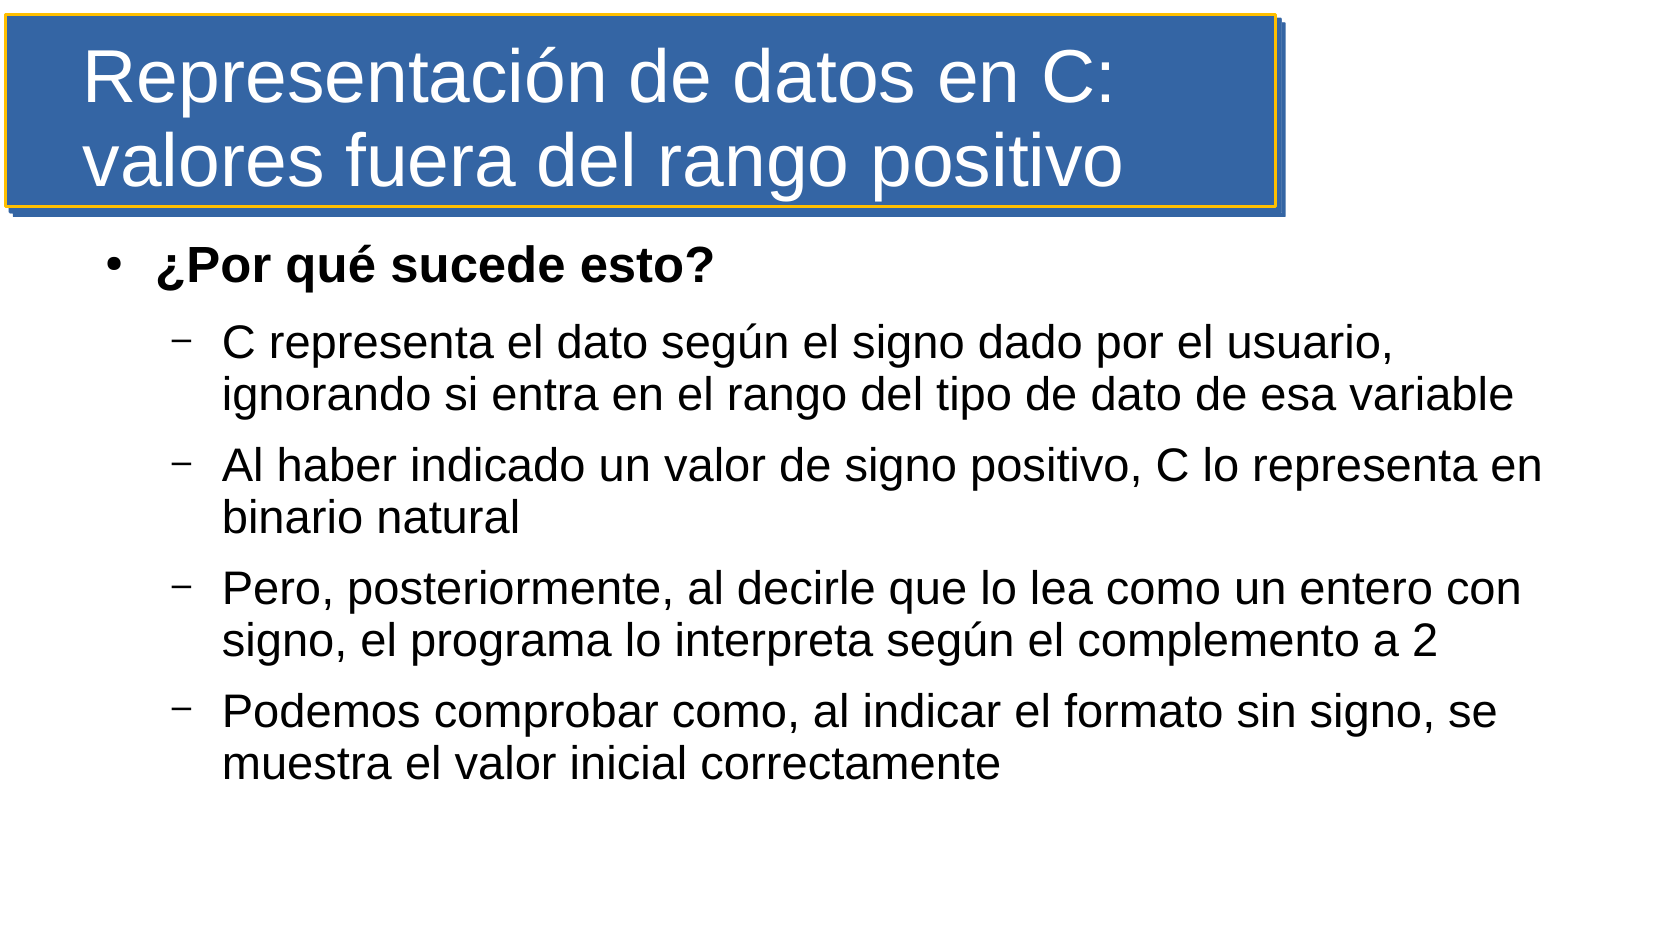

# Representación de datos en C: valores fuera del rango positivo
¿Por qué sucede esto?
C representa el dato según el signo dado por el usuario, ignorando si entra en el rango del tipo de dato de esa variable
Al haber indicado un valor de signo positivo, C lo representa en binario natural
Pero, posteriormente, al decirle que lo lea como un entero con signo, el programa lo interpreta según el complemento a 2
Podemos comprobar como, al indicar el formato sin signo, se muestra el valor inicial correctamente